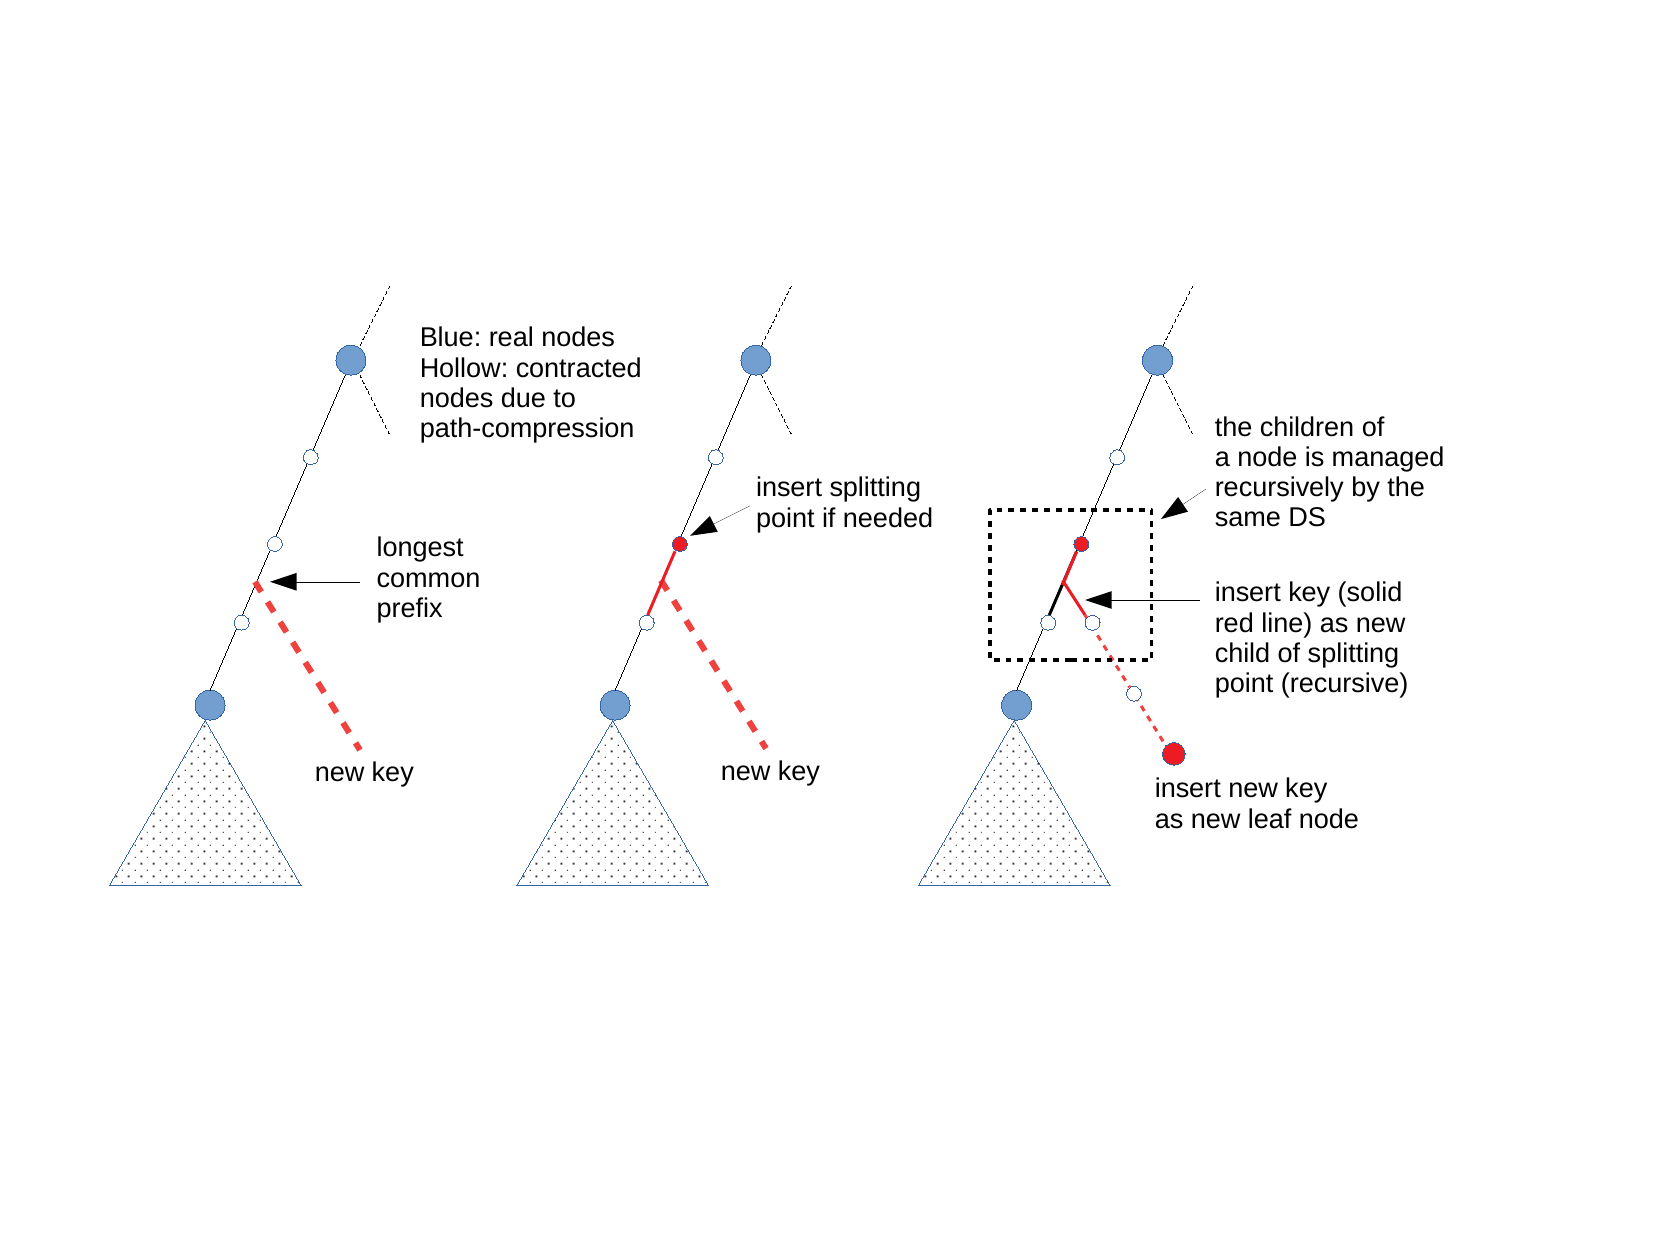

Blue: real nodes
Hollow: contracted
nodes due to
path-compression
the children of
a node is managed
recursively by the
same DS
insert splitting
point if needed
longest
common
prefix
insert key (solid red line) as new child of splitting point (recursive)
new key
new key
insert new key
as new leaf node